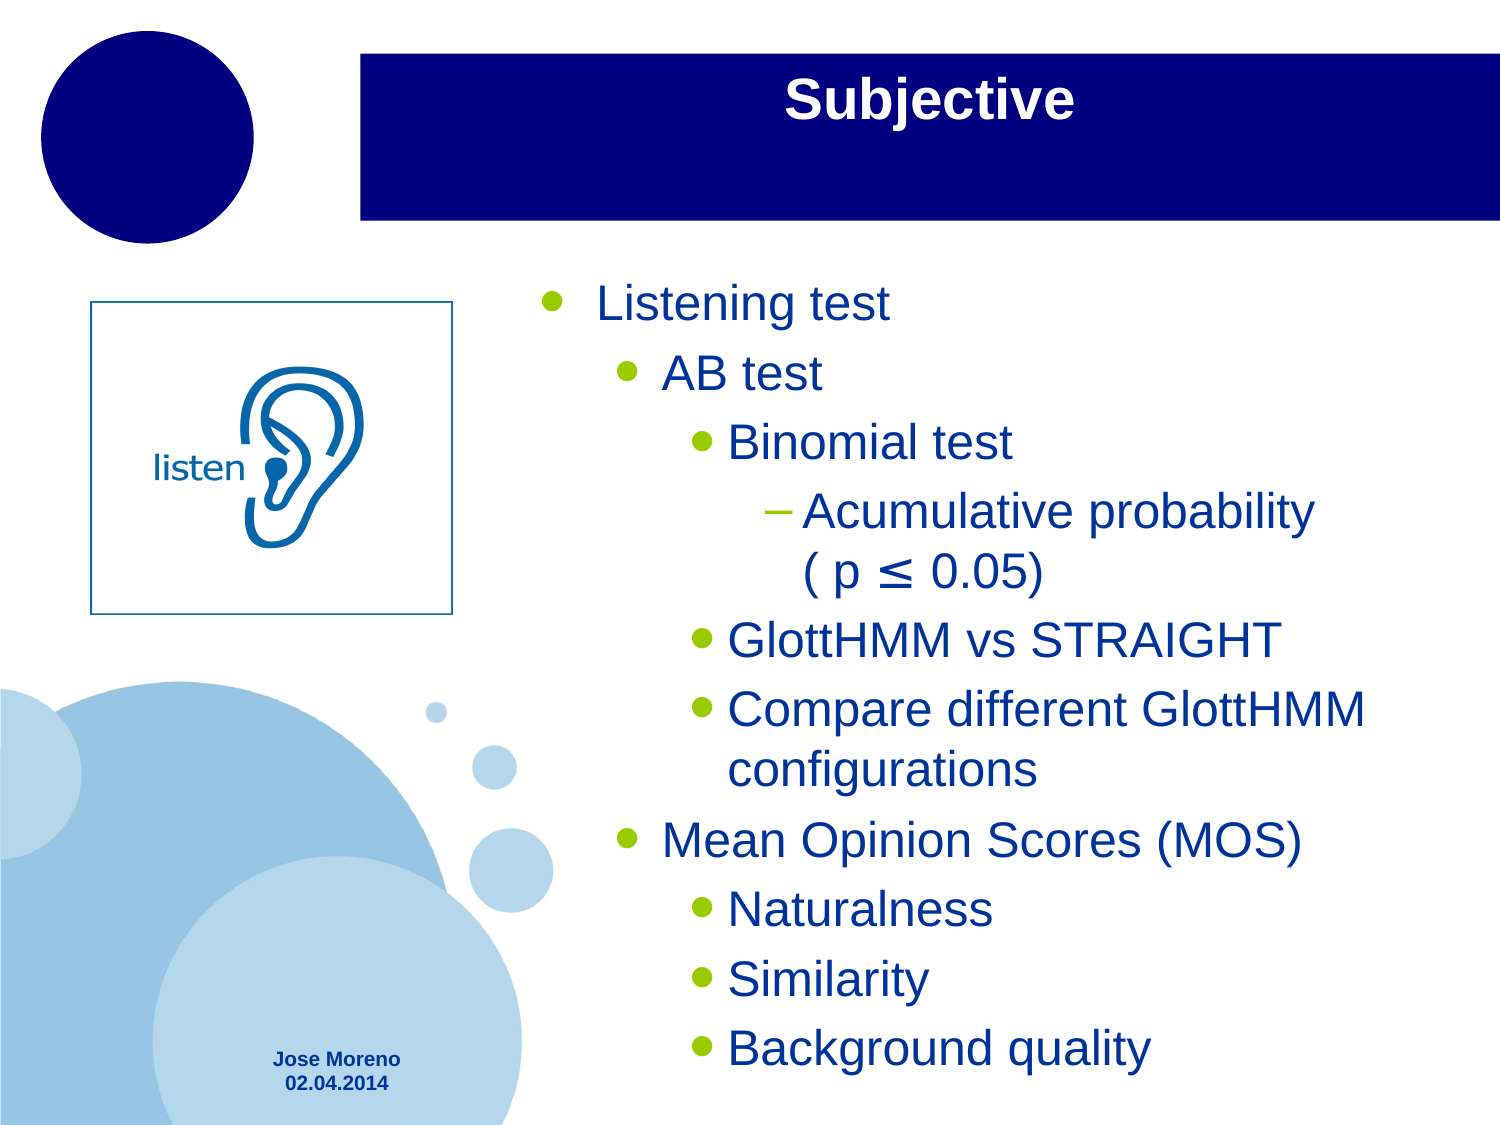

# Subjective
Listening test
AB test
Binomial test
Acumulative probability ( p ≤ 0.05)
GlottHMM vs STRAIGHT
Compare different GlottHMM configurations
Mean Opinion Scores (MOS)
Naturalness
Similarity
Background quality